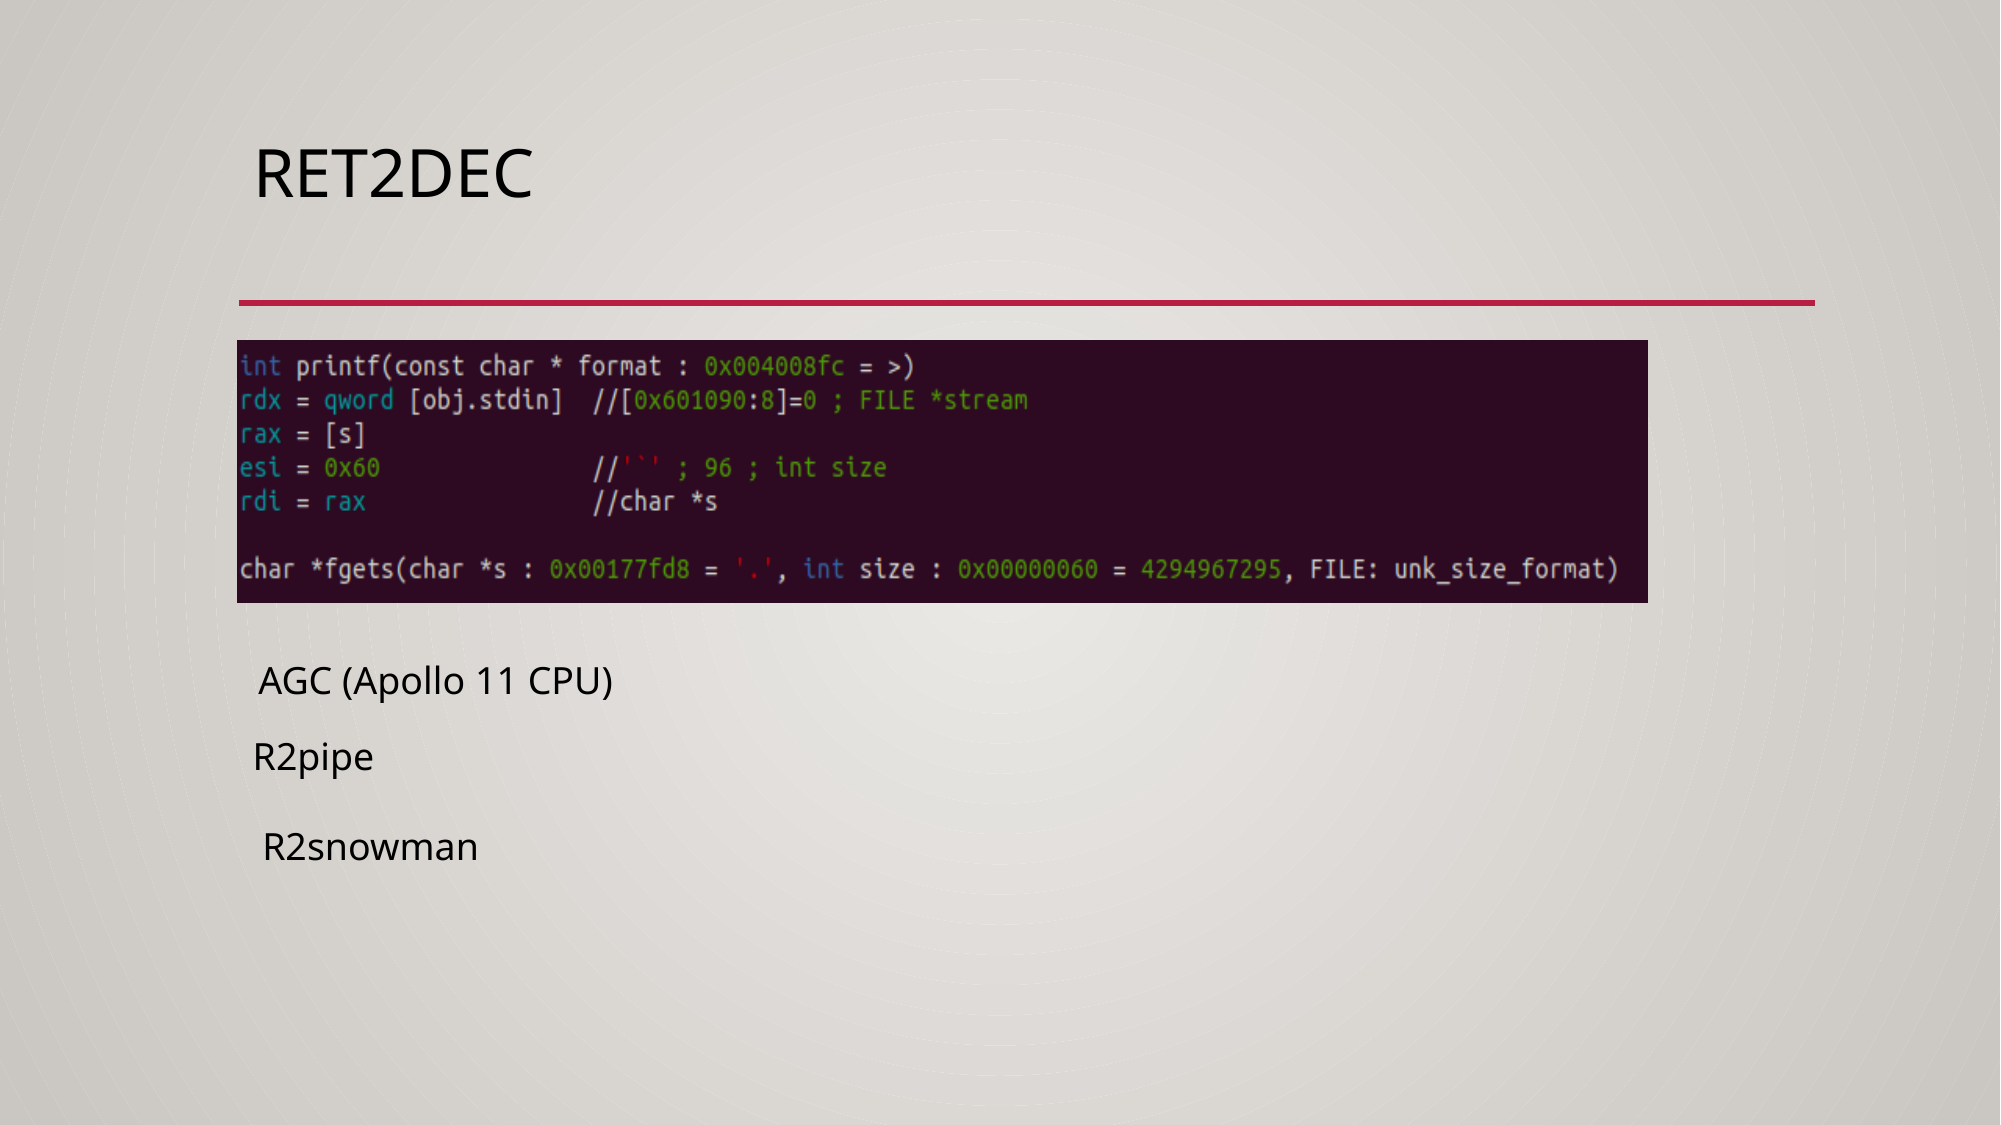

# RET2DEC
AGC (Apollo 11 CPU)
R2pipe
 R2snowman